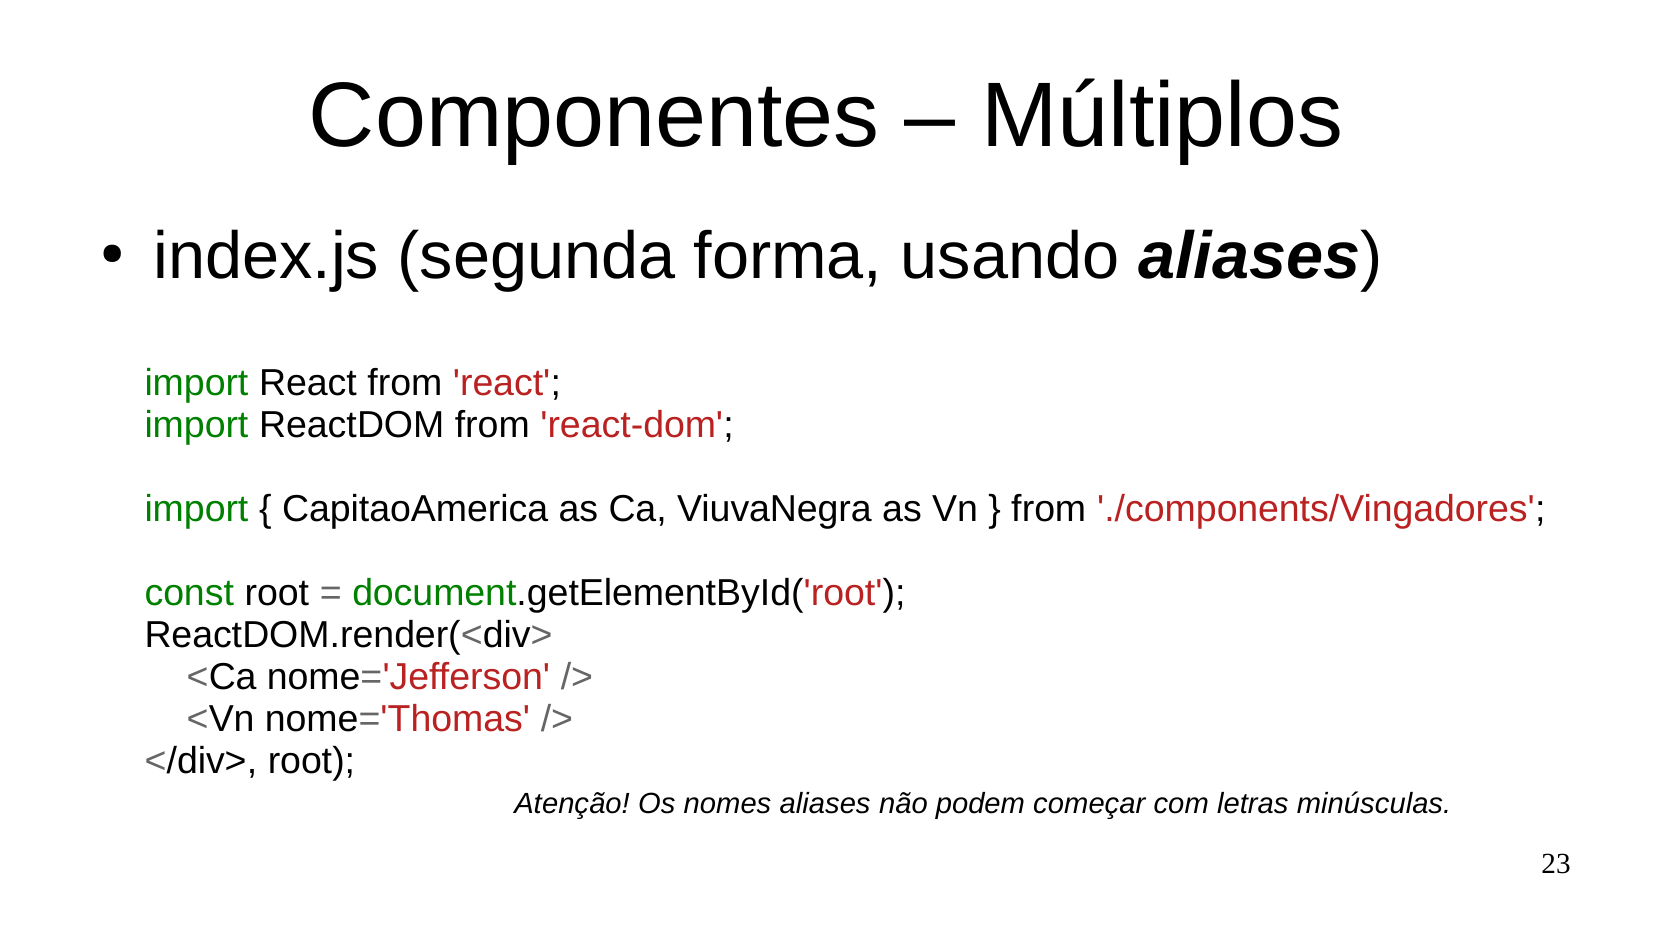

# Componentes – Múltiplos
index.js (segunda forma, usando aliases)
import React from 'react';
import ReactDOM from 'react-dom';
import { CapitaoAmerica as Ca, ViuvaNegra as Vn } from './components/Vingadores';
const root = document.getElementById('root');
ReactDOM.render(<div>
 <Ca nome='Jefferson' />
 <Vn nome='Thomas' />
</div>, root);
Atenção! Os nomes aliases não podem começar com letras minúsculas.
23